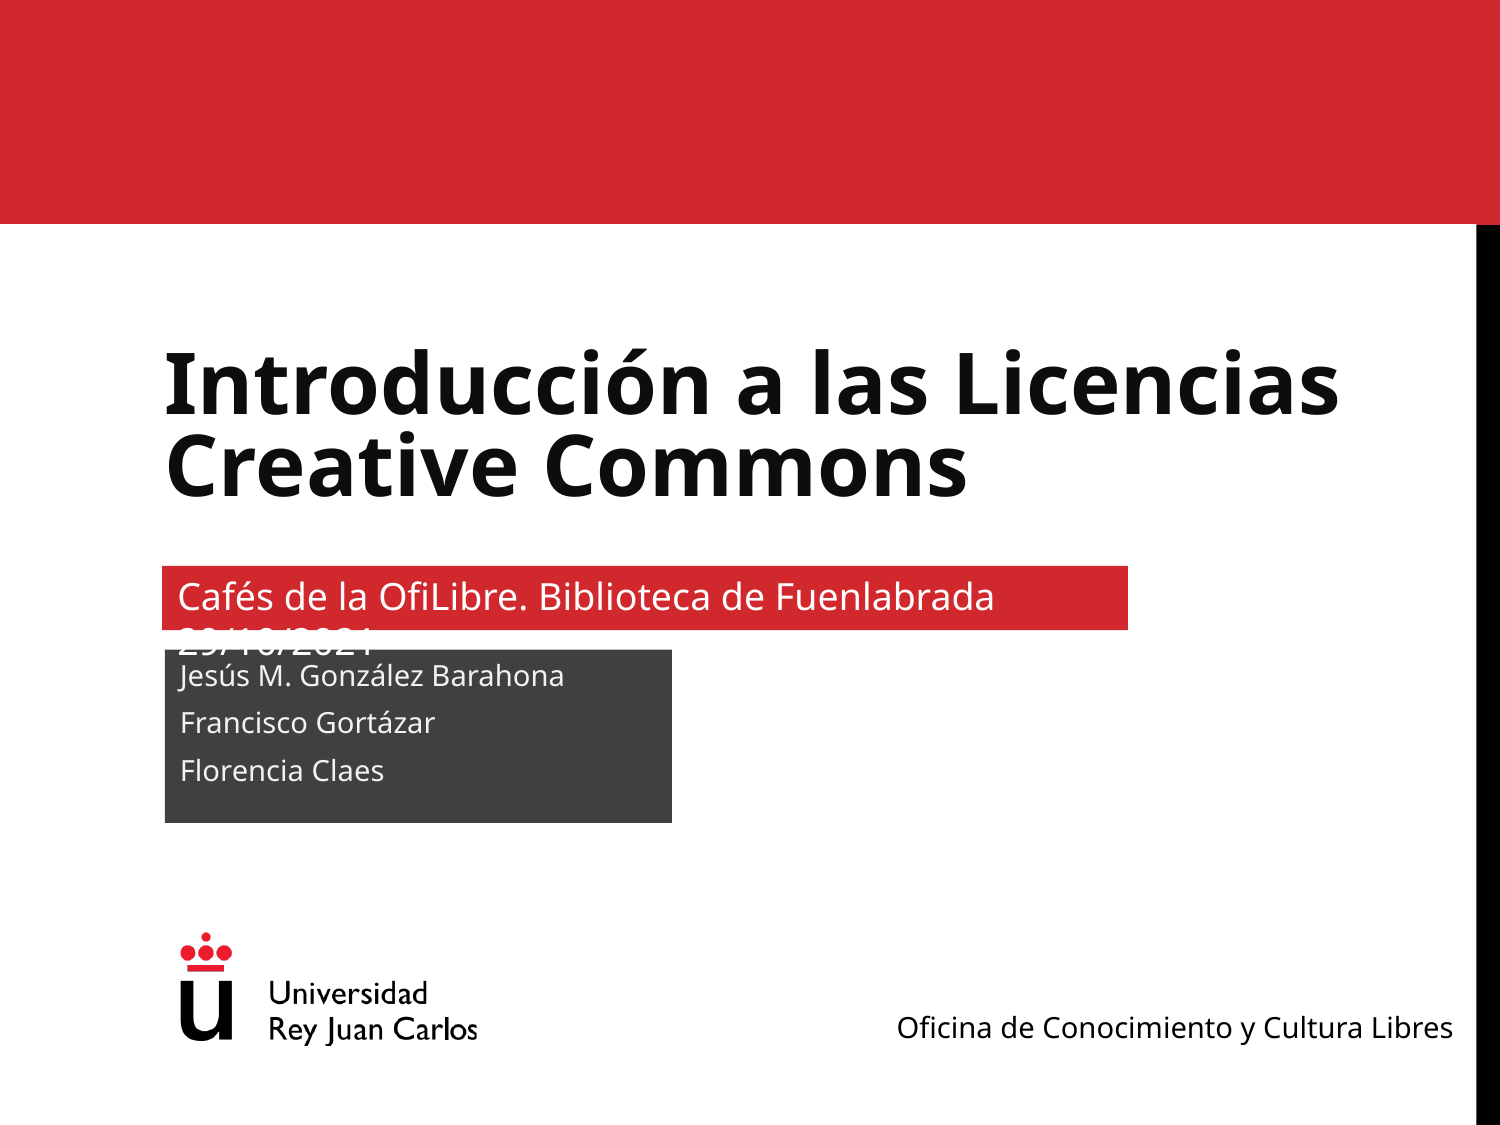

Introducción a las Licencias Creative Commons
Cafés de la OfiLibre. Biblioteca de Fuenlabrada 29/10/2021
Jesús M. González Barahona
Francisco Gortázar
Florencia Claes
Oficina de Conocimiento y Cultura Libres